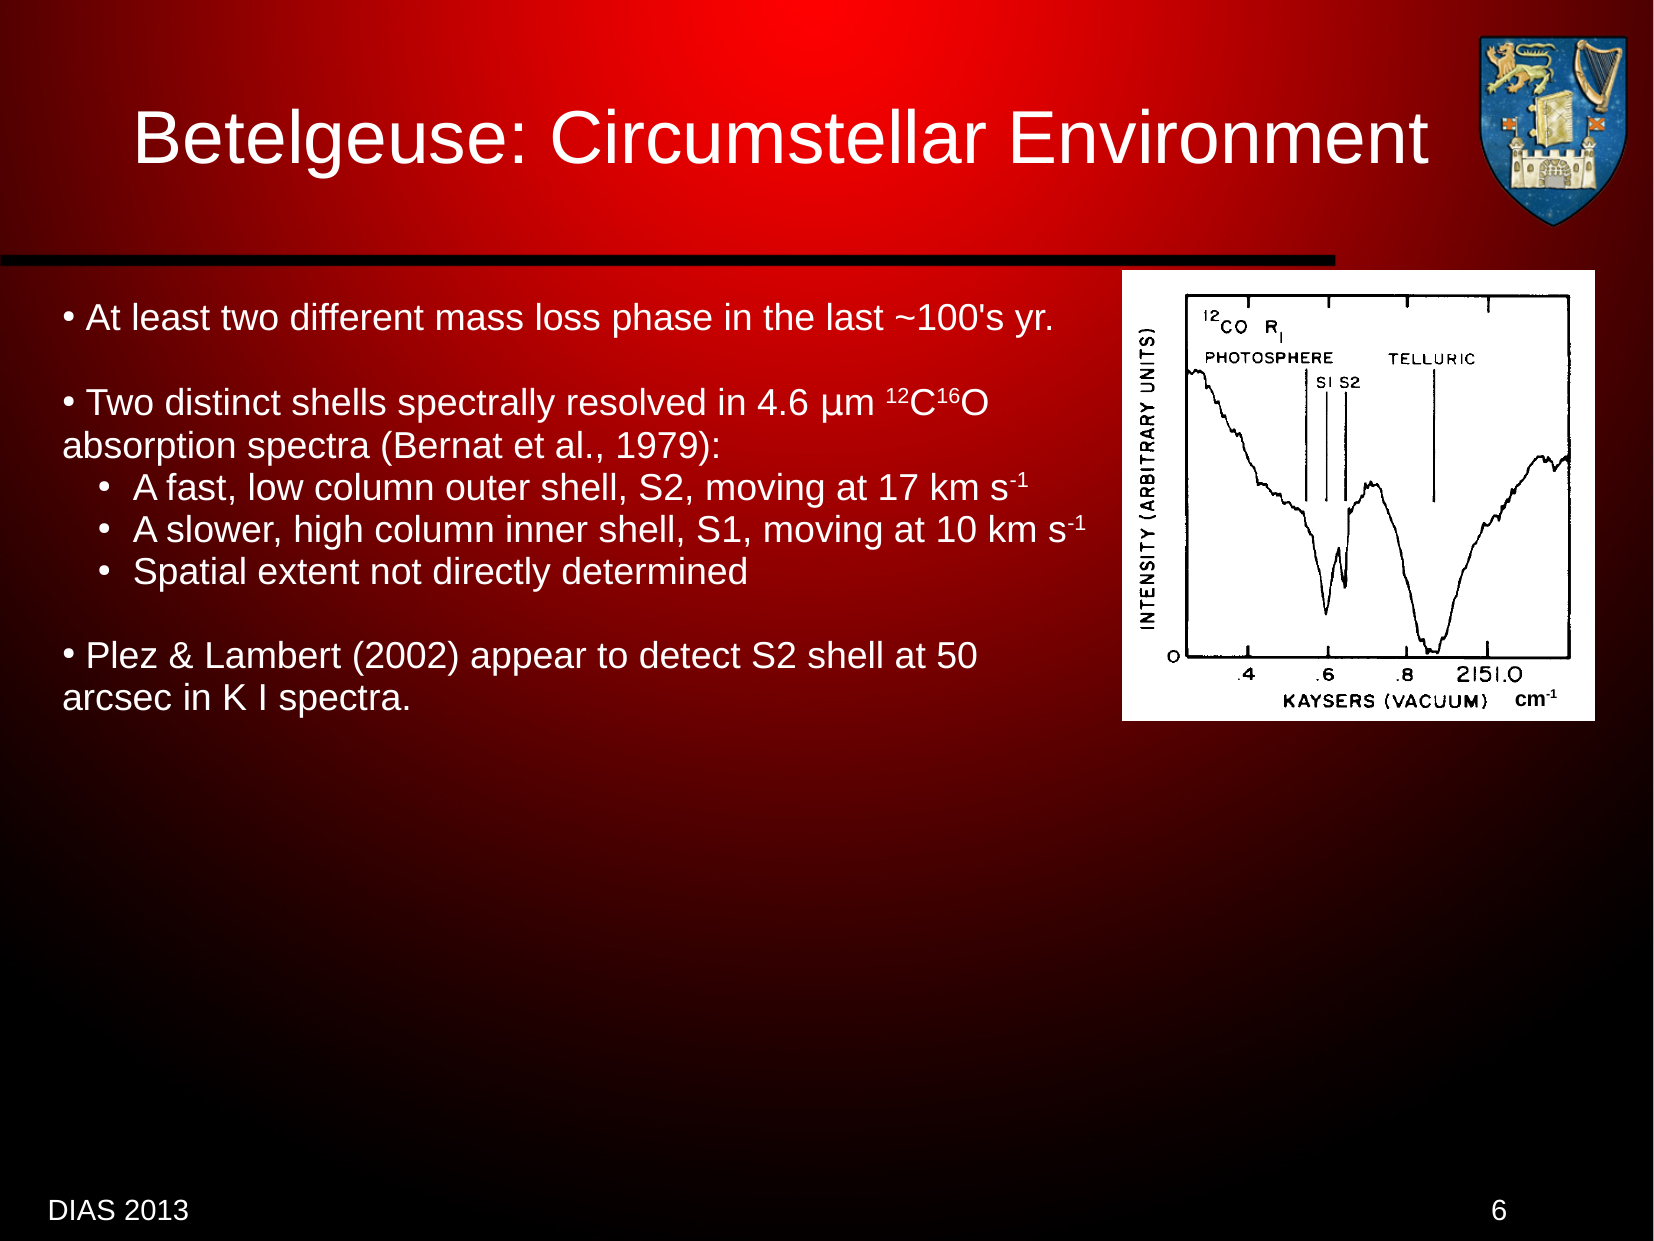

Betelgeuse: Circumstellar Environment
 At least two different mass loss phase in the last ~100's yr.
 Two distinct shells spectrally resolved in 4.6 μm 12C16O 	 absorption spectra (Bernat et al., 1979):
A fast, low column outer shell, S2, moving at 17 km s-1
A slower, high column inner shell, S1, moving at 10 km s-1
Spatial extent not directly determined
 Plez & Lambert (2002) appear to detect S2 shell at 50 arcsec in K I spectra.
cm-1
October 3-5 2012
Radio
 DIAS 2013	 					 		 										6